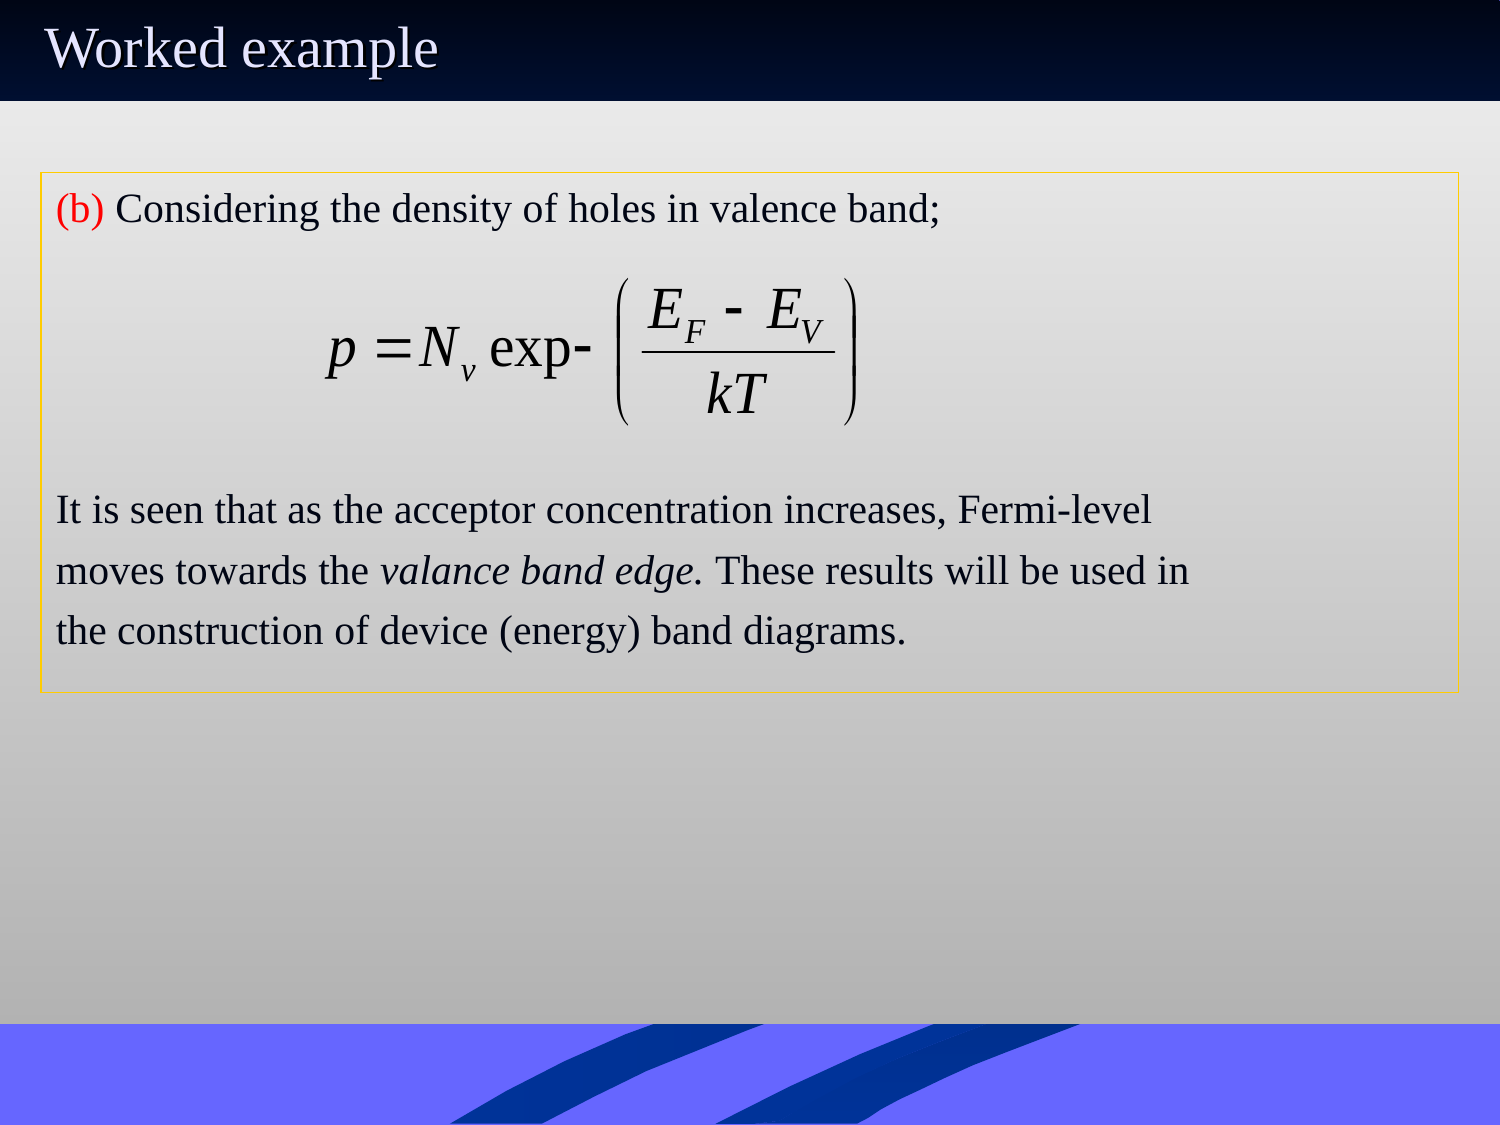

# Worked example
(b) Considering the density of holes in valence band;
It is seen that as the acceptor concentration increases, Fermi-level
moves towards the valance band edge. These results will be used in
the construction of device (energy) band diagrams.